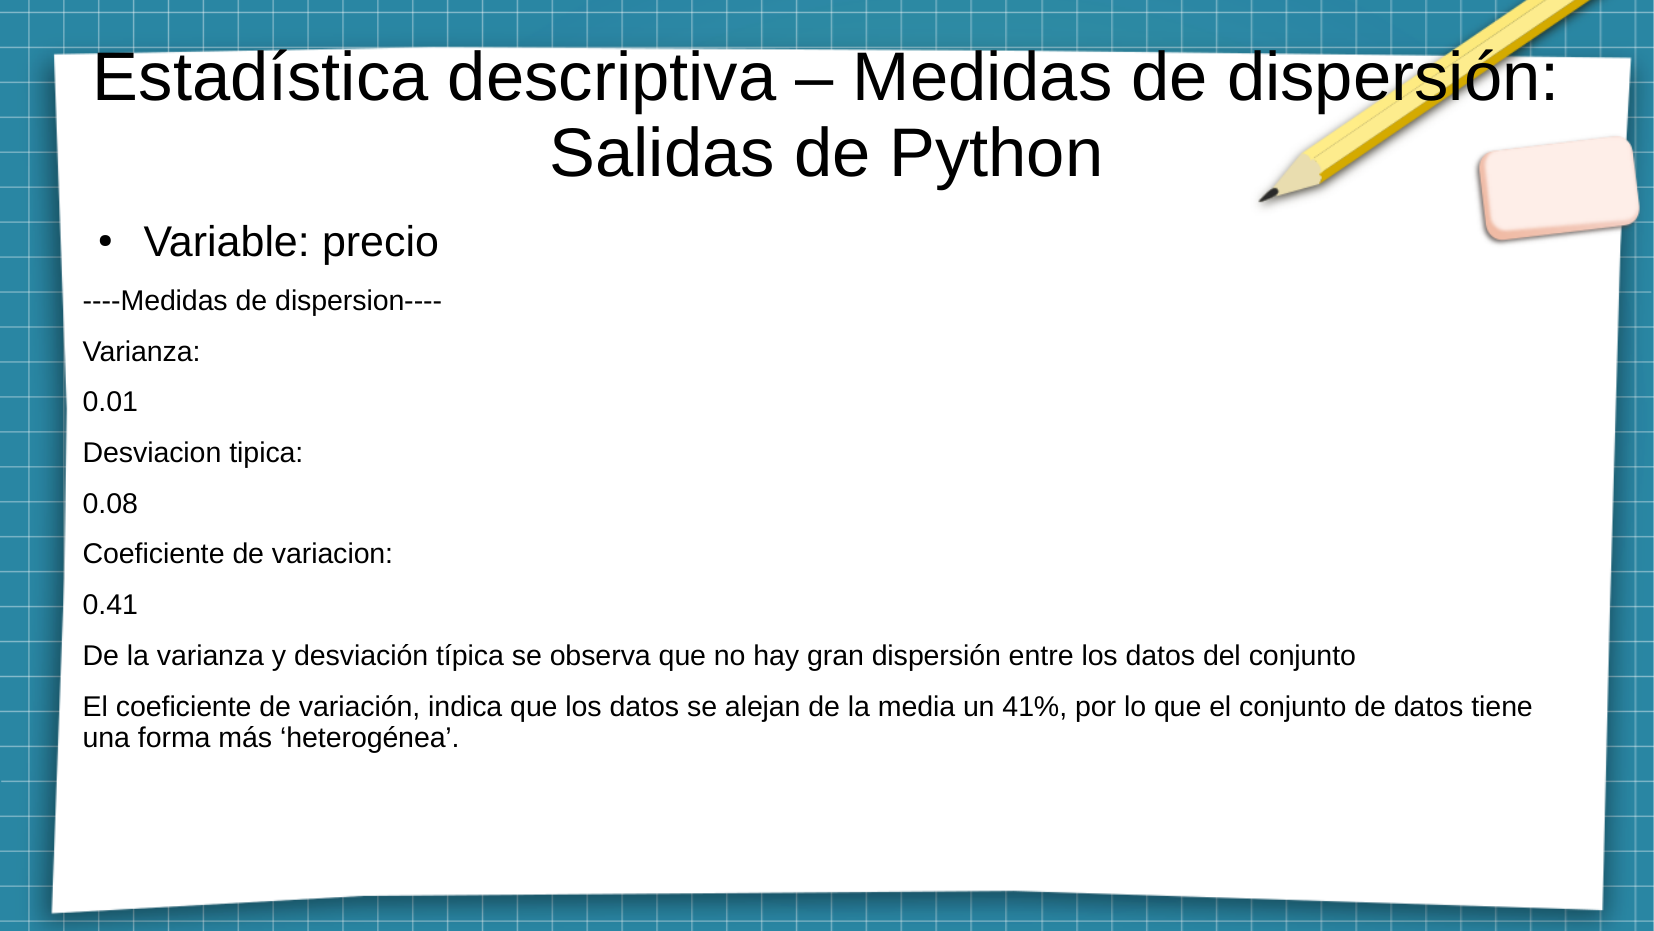

# Estadística descriptiva – Medidas de dispersión: Salidas de Python
Variable: precio
----Medidas de dispersion----
Varianza:
0.01
Desviacion tipica:
0.08
Coeficiente de variacion:
0.41
De la varianza y desviación típica se observa que no hay gran dispersión entre los datos del conjunto
El coeficiente de variación, indica que los datos se alejan de la media un 41%, por lo que el conjunto de datos tiene una forma más ‘heterogénea’.